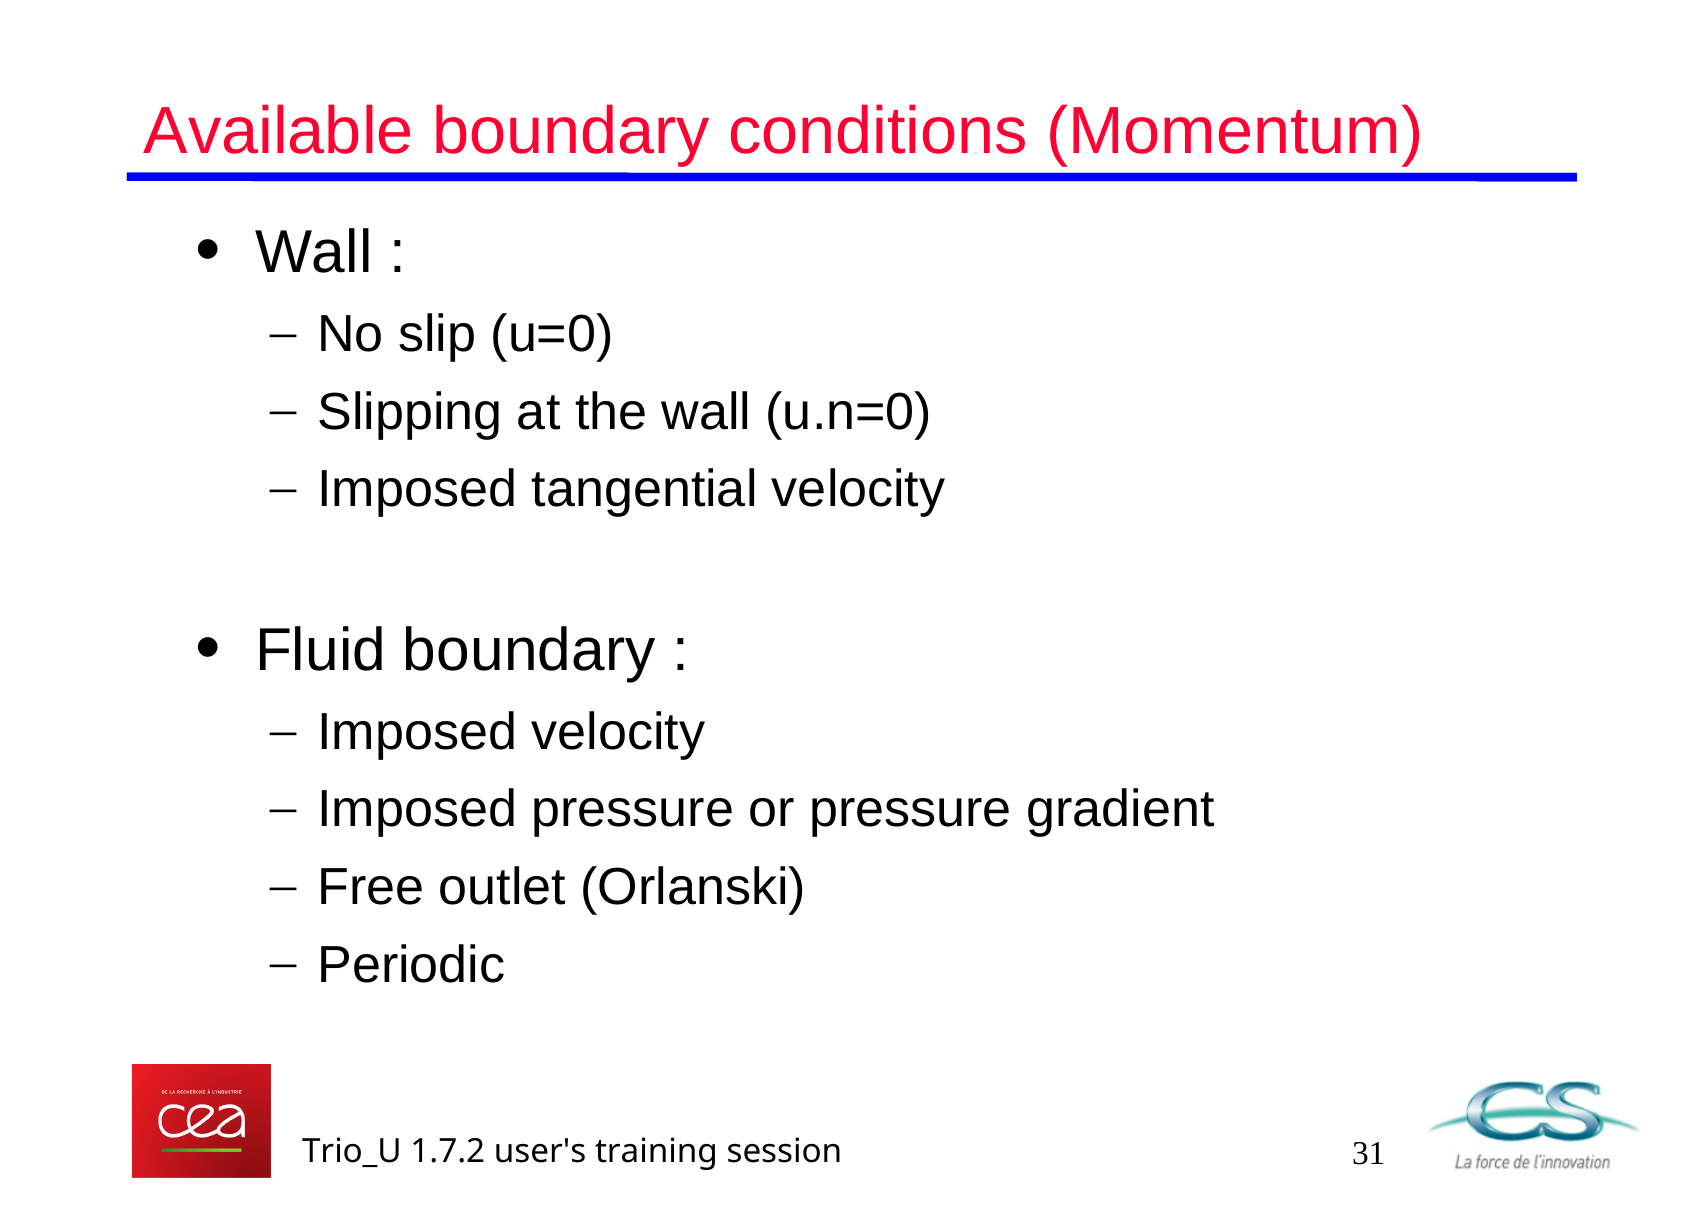

# Available boundary conditions (Momentum)
Wall :
No slip (u=0)
Slipping at the wall (u.n=0)
Imposed tangential velocity
Fluid boundary :
Imposed velocity
Imposed pressure or pressure gradient
Free outlet (Orlanski)
Periodic
Trio_U 1.7.2 user's training session
31